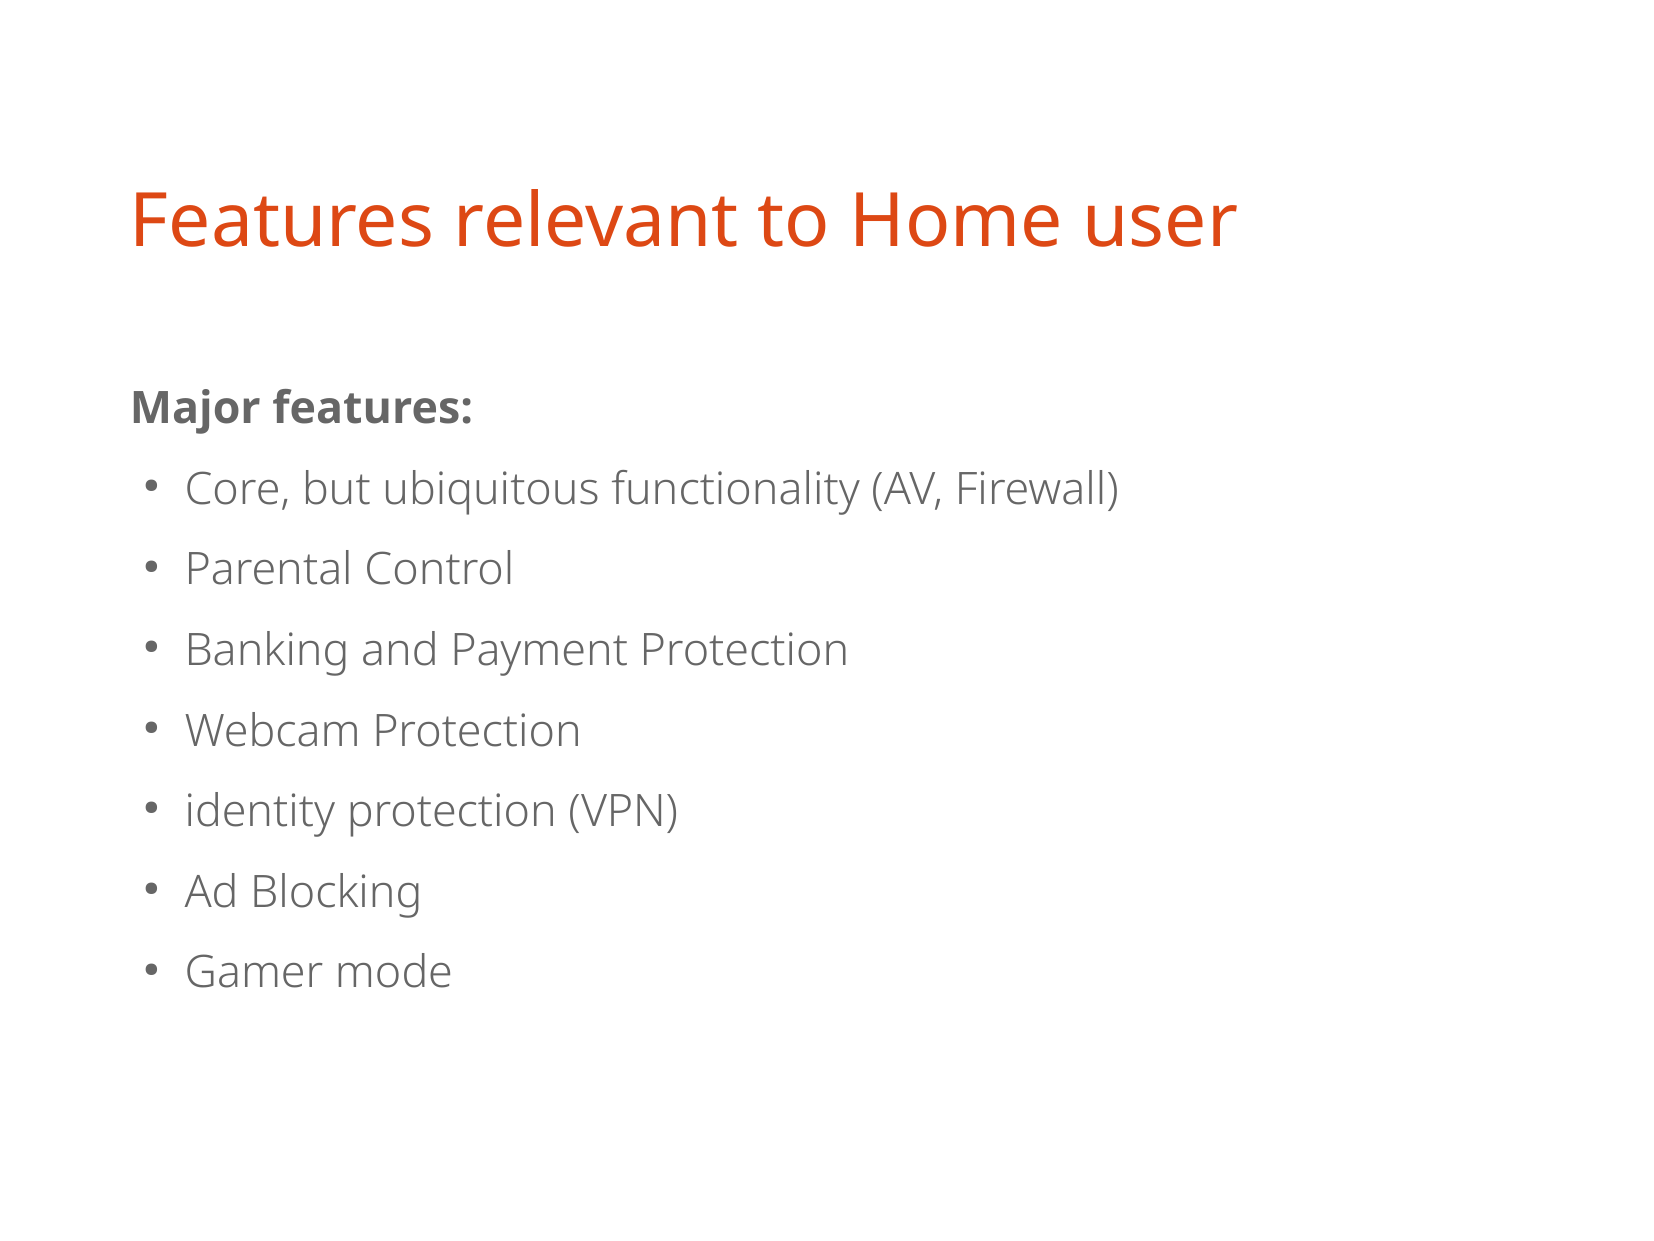

# Features relevant to Home user
Major features:
Core, but ubiquitous functionality (AV, Firewall)
Parental Control
Banking and Payment Protection
Webcam Protection
identity protection (VPN)
Ad Blocking
Gamer mode